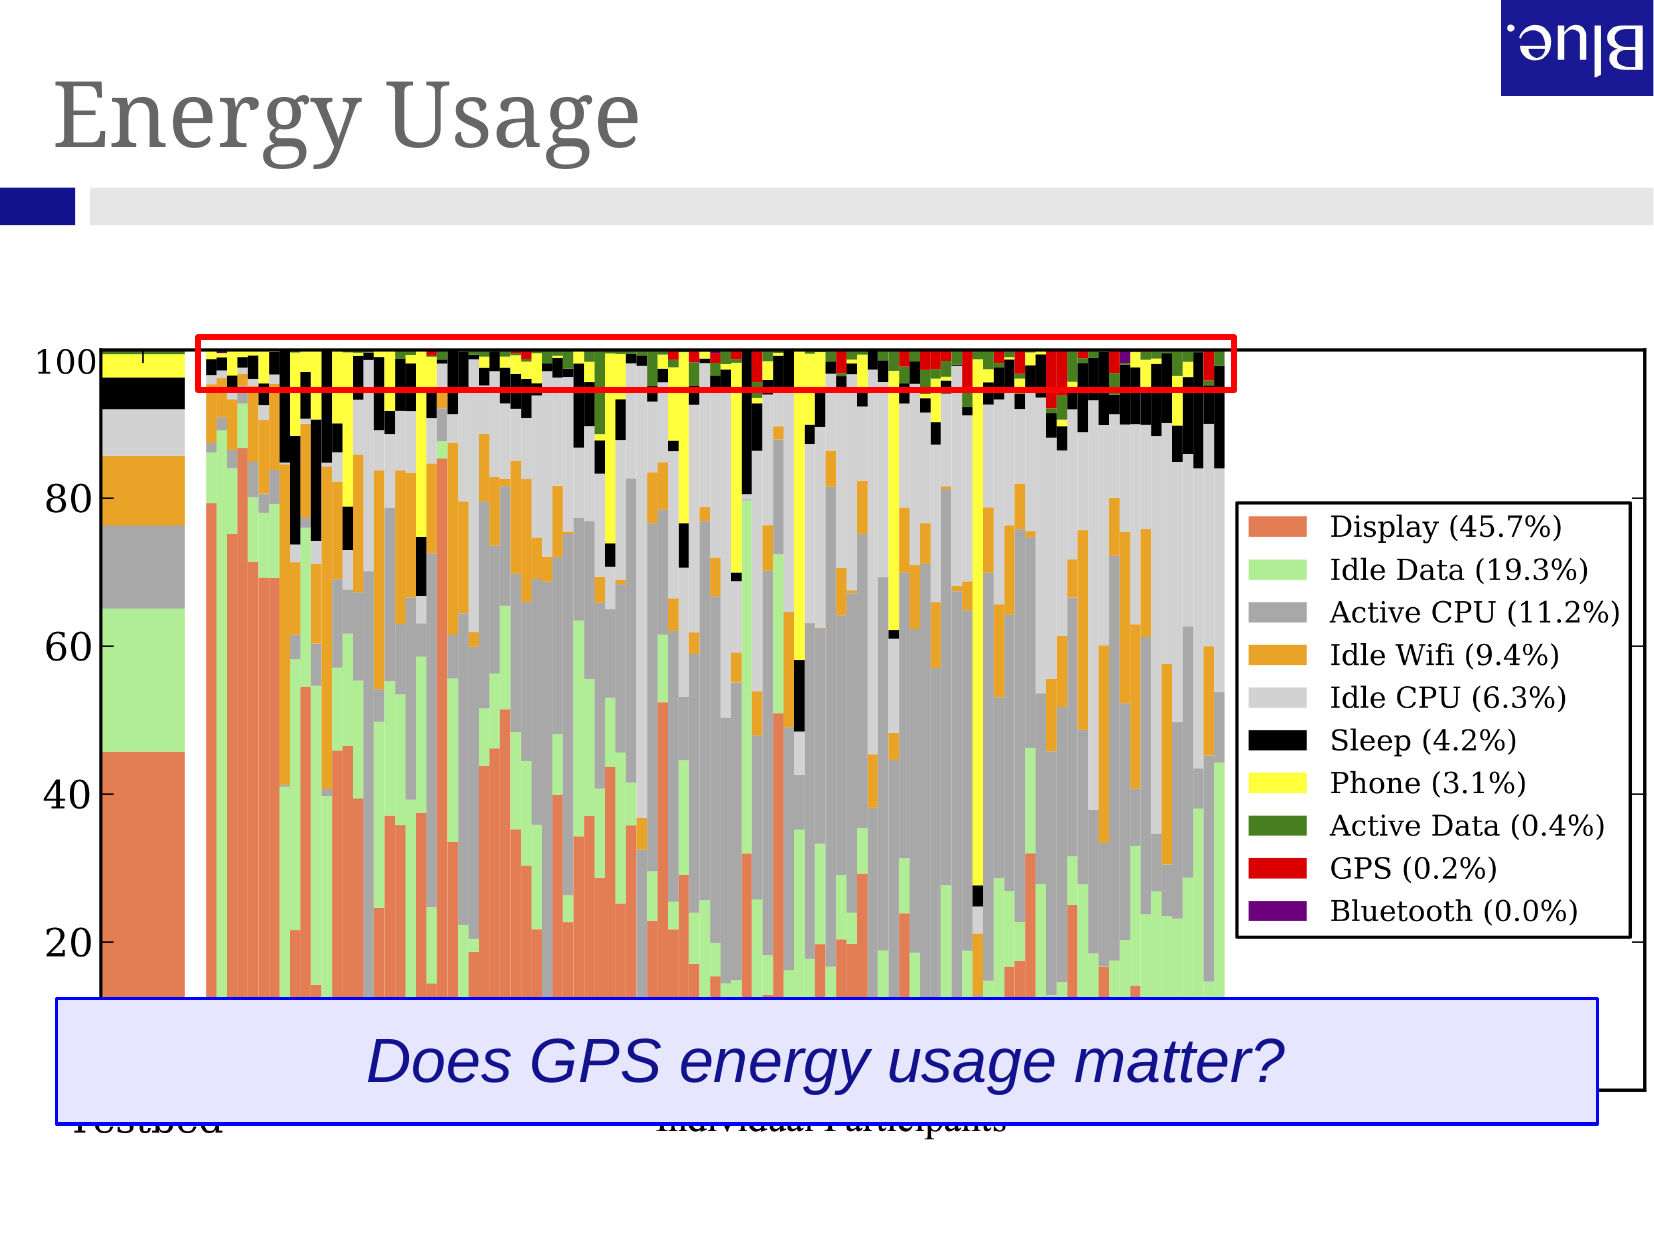

# Energy Usage
Does GPS energy usage matter?